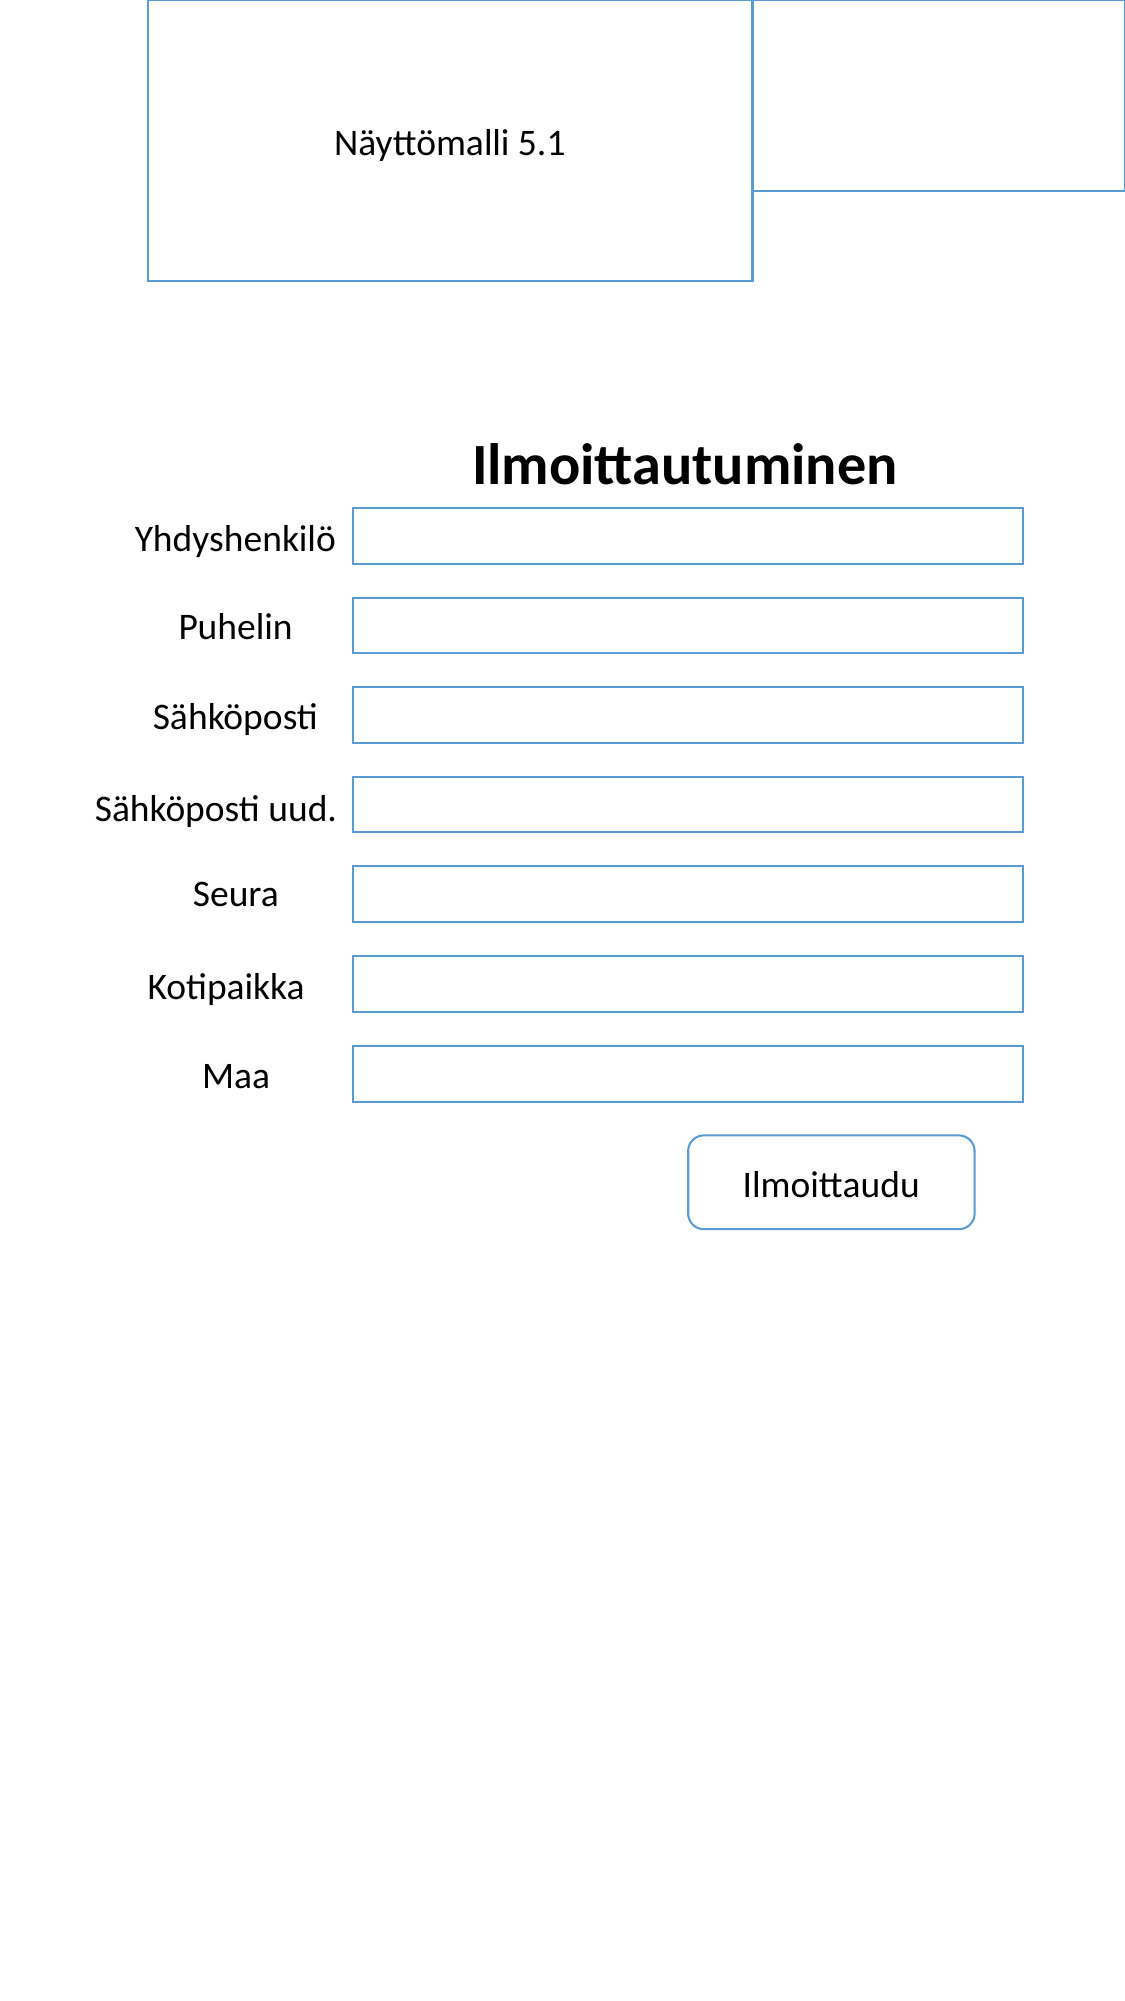

Näyttömalli 5.1
Ilmoittautuminen
Yhdyshenkilö
Puhelin
Sähköposti
Sähköposti uud.
Seura
Kotipaikka
Maa
Ilmoittaudu